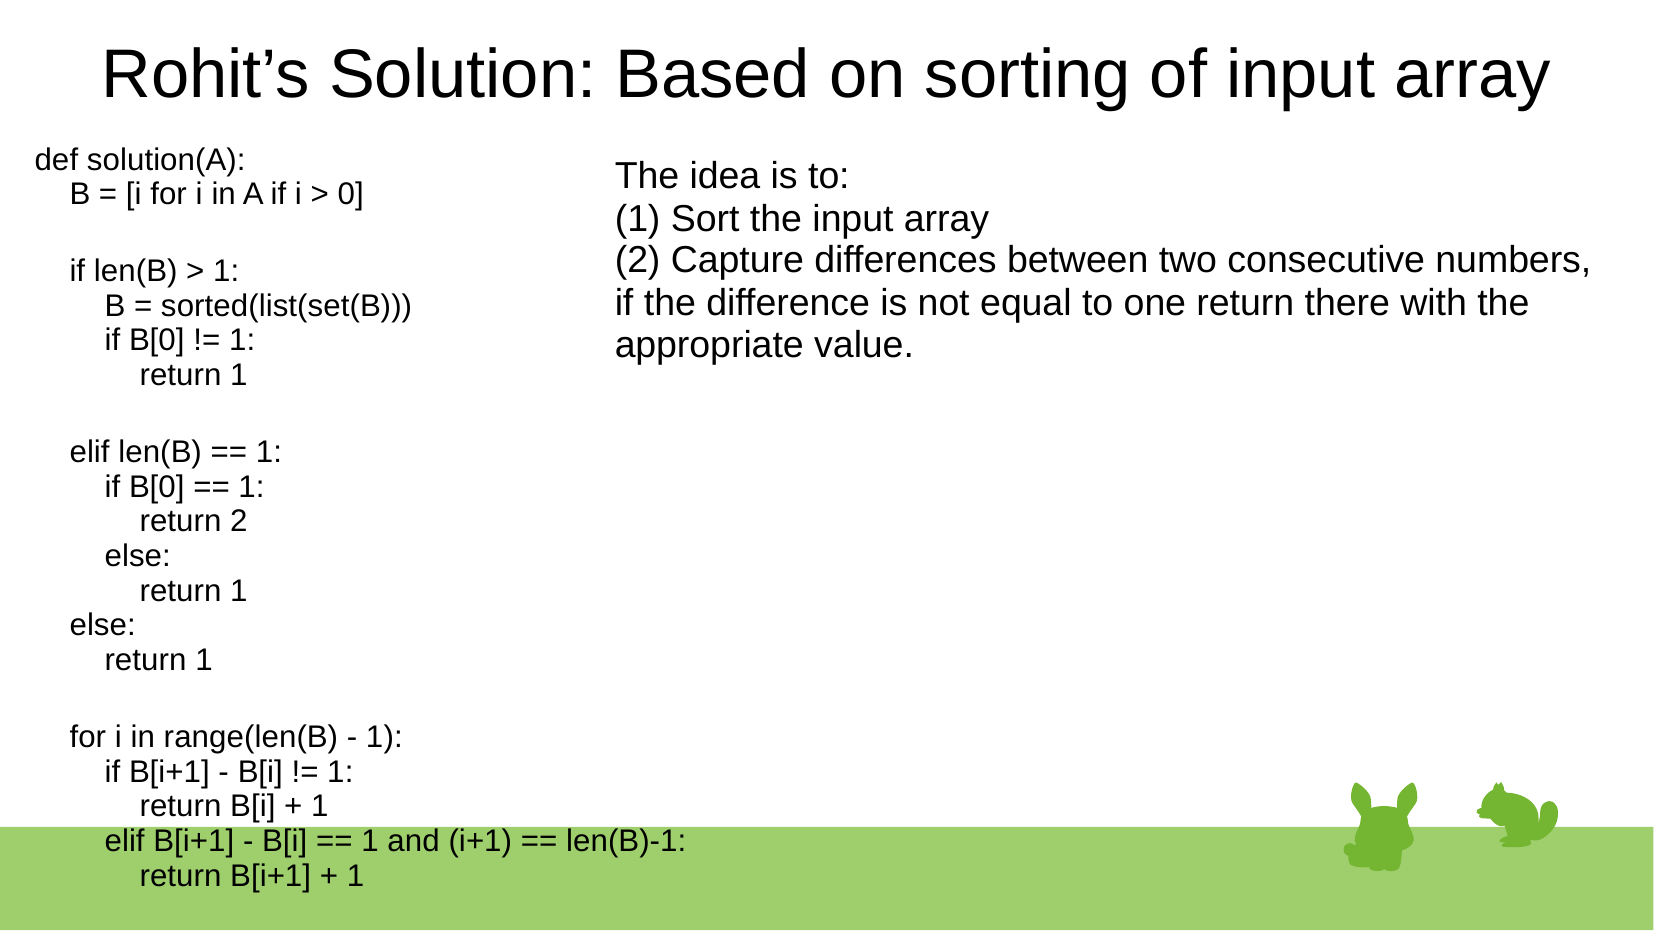

# Rohit’s Solution: Based on sorting of input array
def solution(A):
 B = [i for i in A if i > 0]
 if len(B) > 1:
 B = sorted(list(set(B)))
 if B[0] != 1:
 return 1
 elif len(B) == 1:
 if B[0] == 1:
 return 2
 else:
 return 1
 else:
 return 1
 for i in range(len(B) - 1):
 if B[i+1] - B[i] != 1:
 return B[i] + 1
 elif B[i+1] - B[i] == 1 and (i+1) == len(B)-1:
 return B[i+1] + 1
The idea is to:
(1) Sort the input array
(2) Capture differences between two consecutive numbers, if the difference is not equal to one return there with the appropriate value.